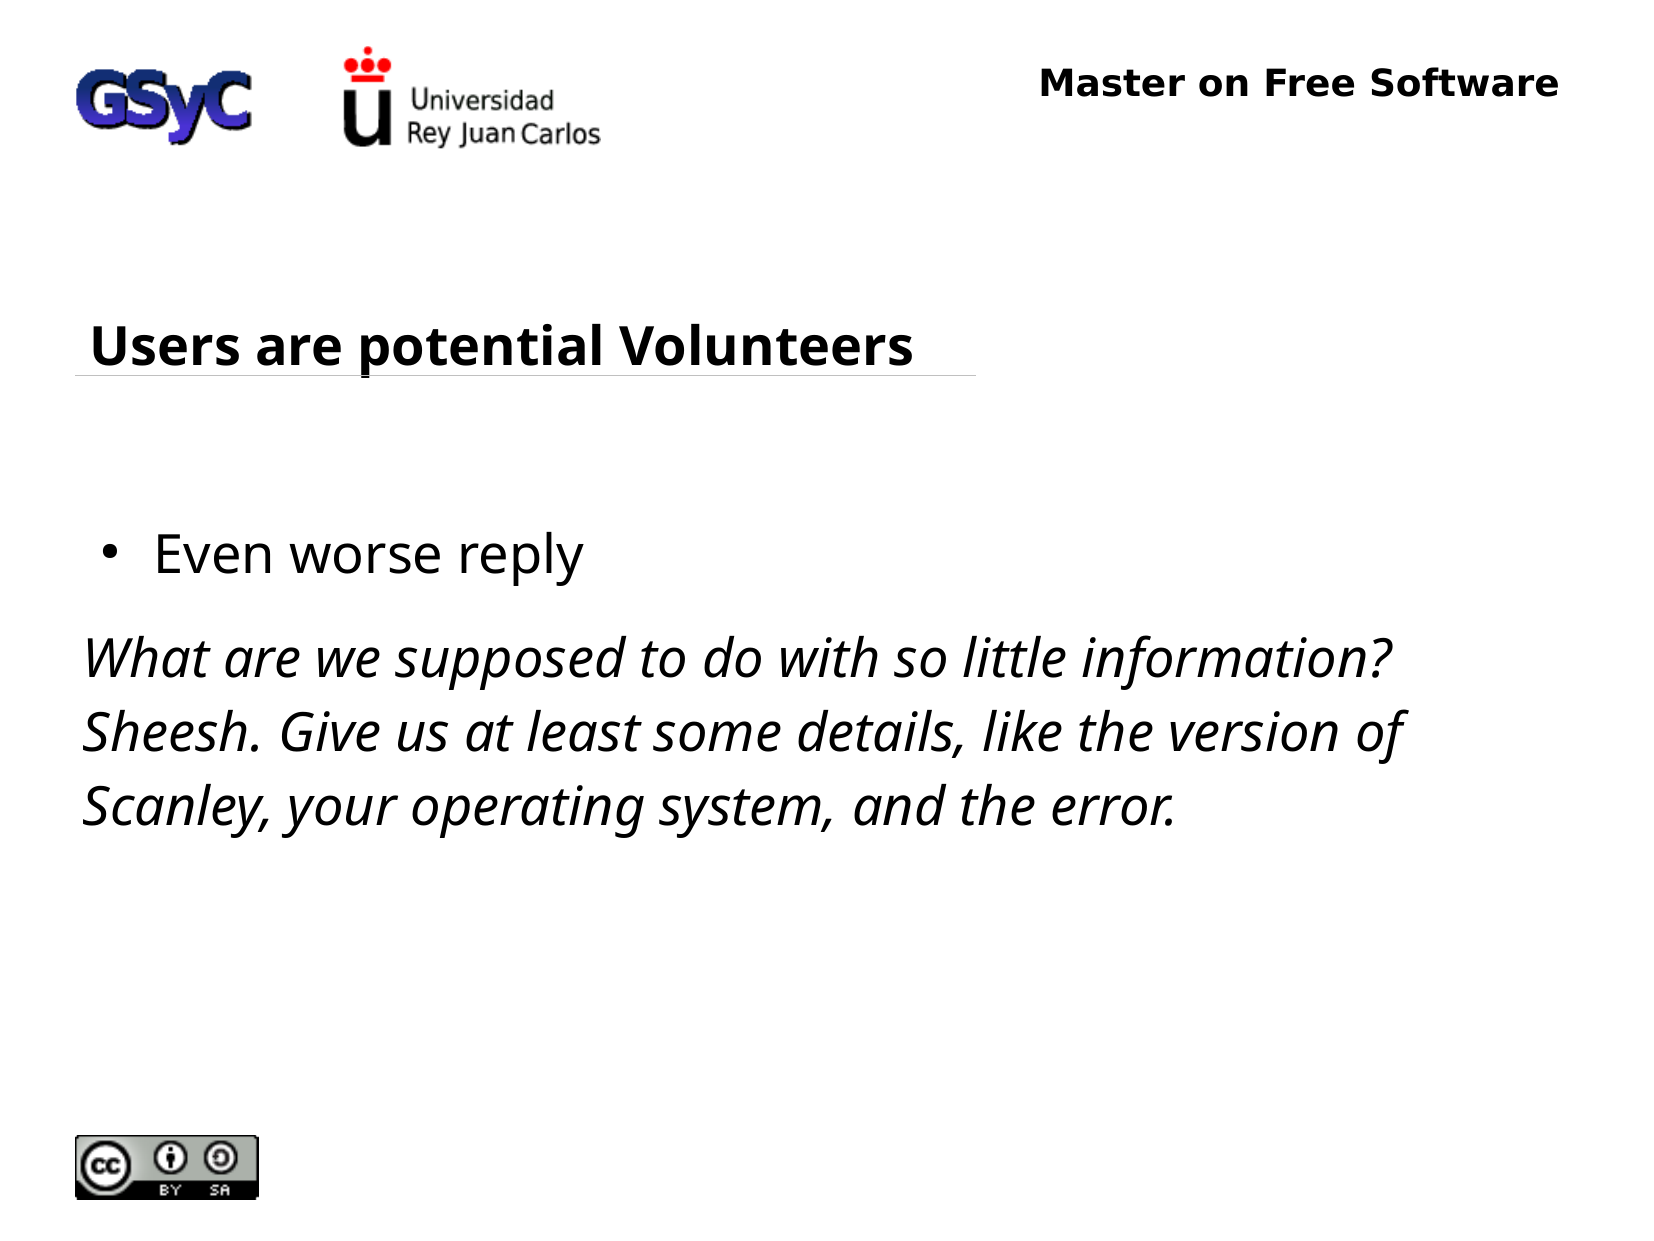

Users are potential Volunteers
# Even worse reply
What are we supposed to do with so little information? Sheesh. Give us at least some details, like the version of Scanley, your operating system, and the error.